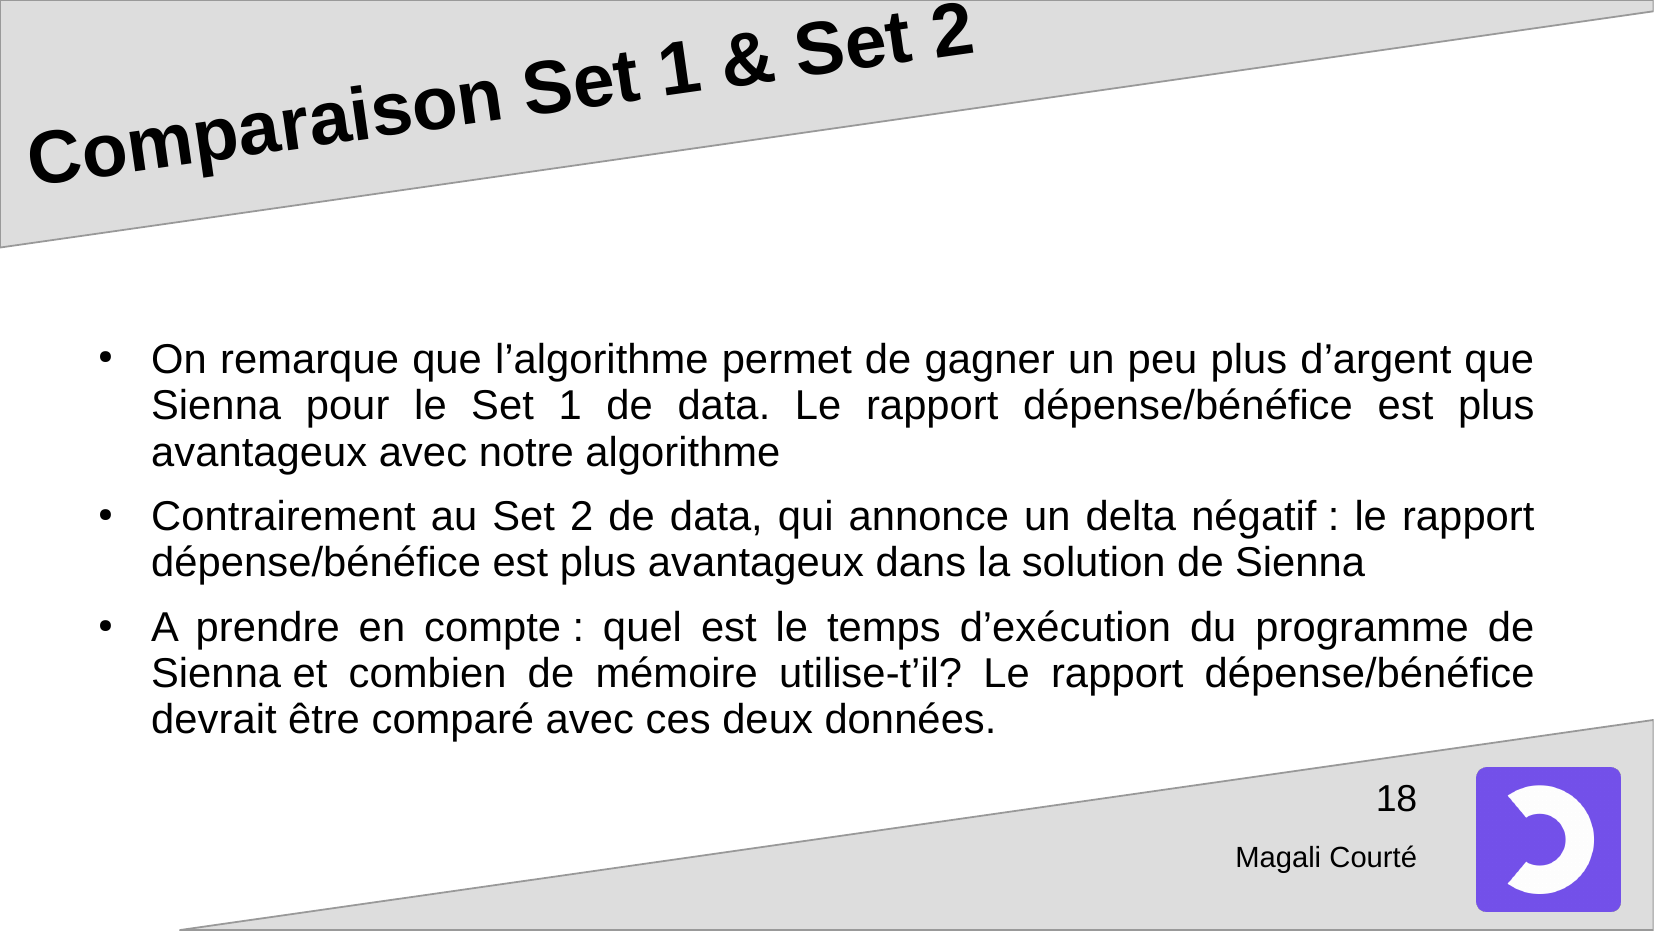

# Comparaison Set 1 & Set 2
On remarque que l’algorithme permet de gagner un peu plus d’argent que Sienna pour le Set 1 de data. Le rapport dépense/bénéfice est plus avantageux avec notre algorithme
Contrairement au Set 2 de data, qui annonce un delta négatif : le rapport dépense/bénéfice est plus avantageux dans la solution de Sienna
A prendre en compte : quel est le temps d’exécution du programme de Sienna et combien de mémoire utilise-t’il? Le rapport dépense/bénéfice devrait être comparé avec ces deux données.
18